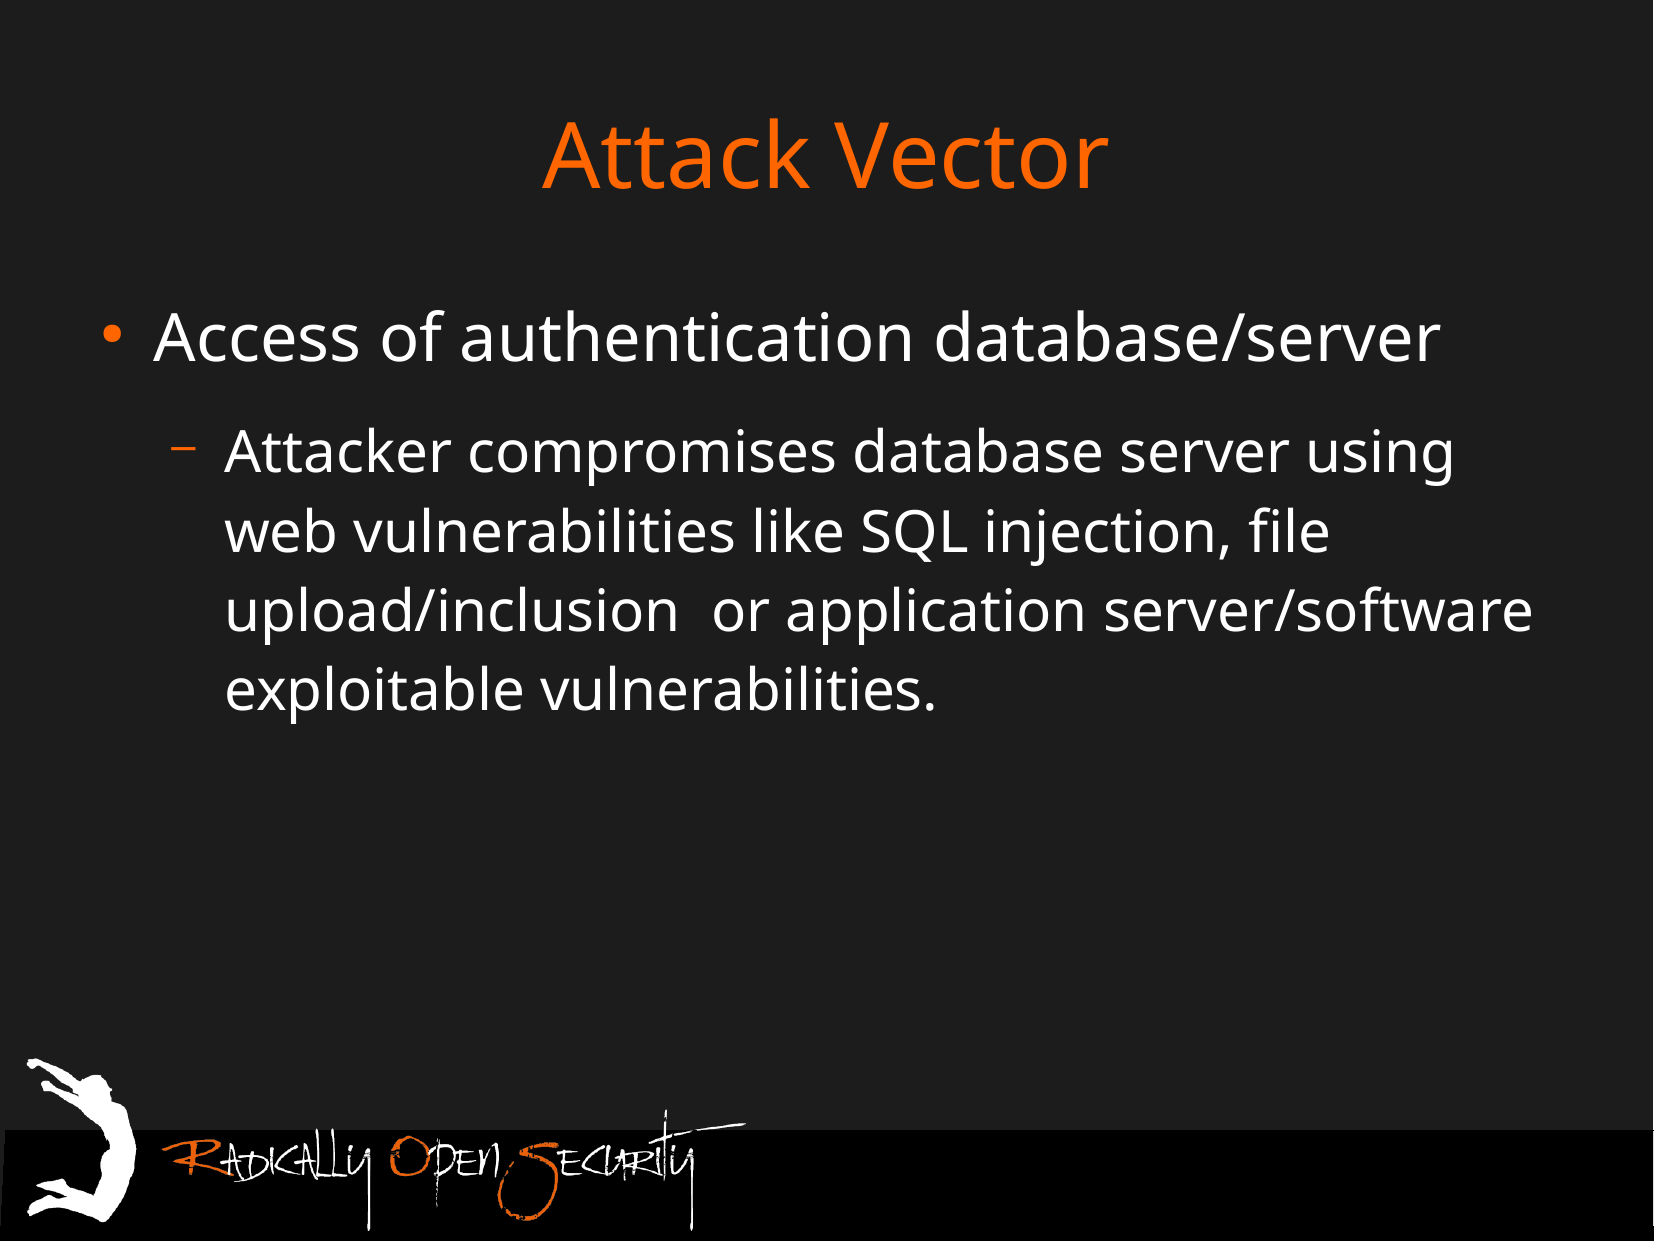

# Attack Vector
Access of authentication database/server
Attacker compromises database server using web vulnerabilities like SQL injection, file upload/inclusion or application server/software exploitable vulnerabilities.